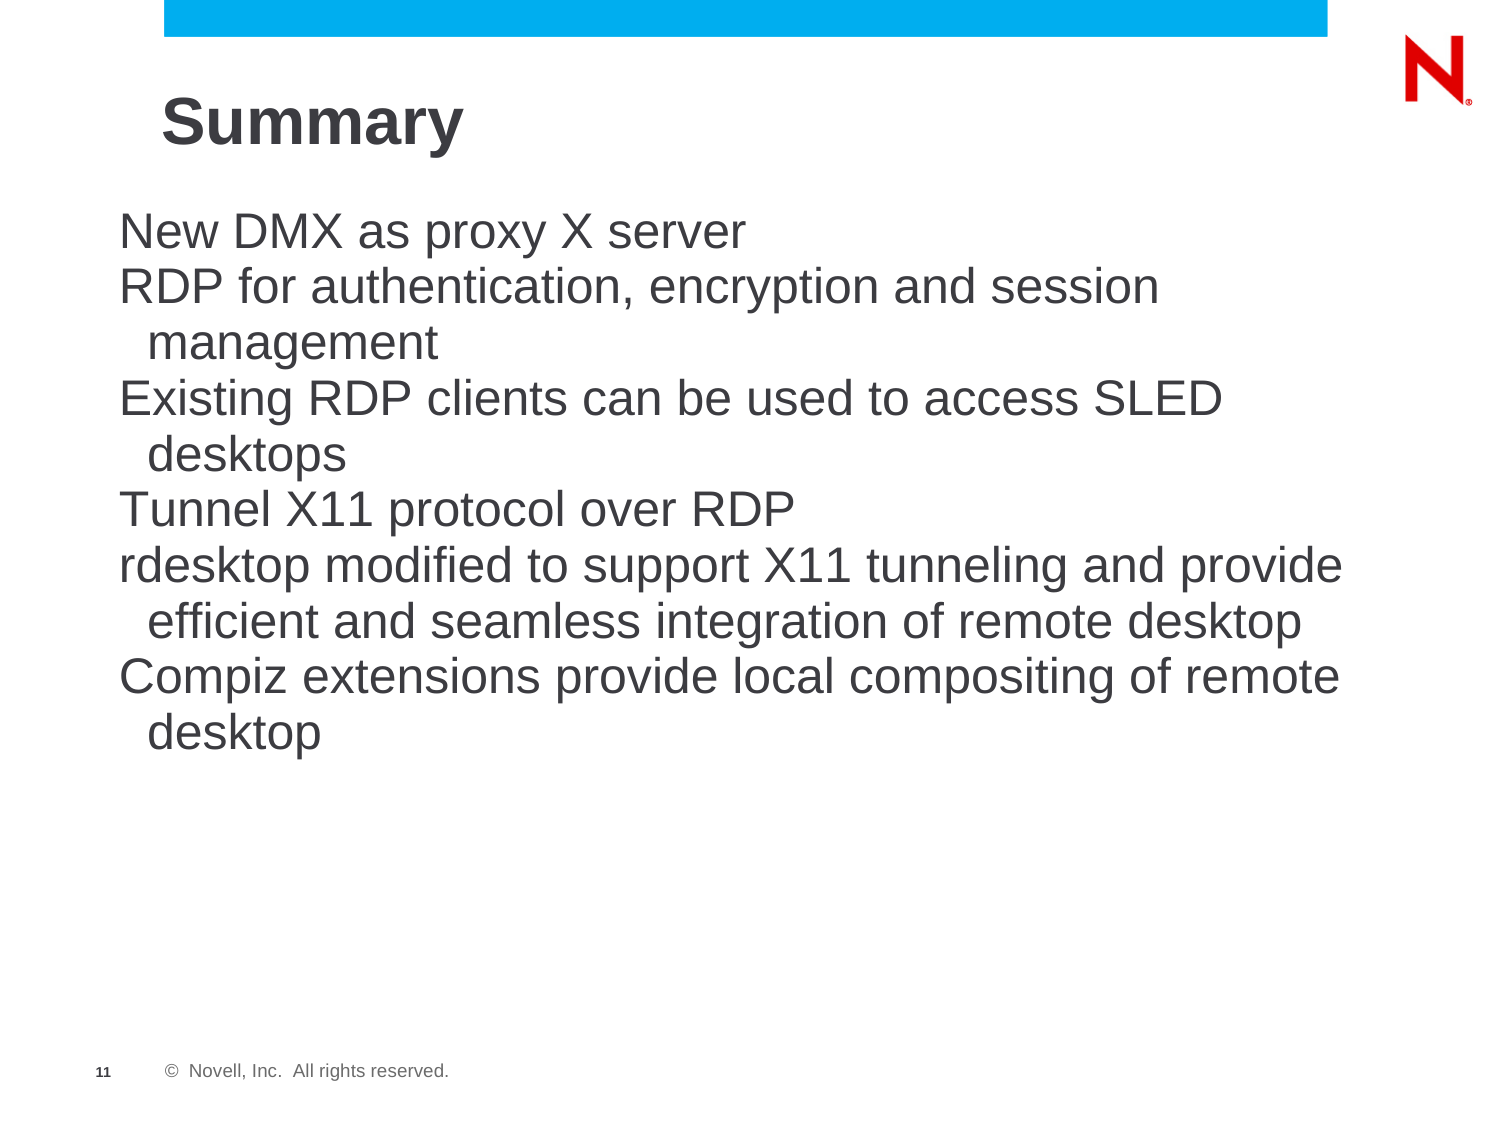

# Summary
New DMX as proxy X server
RDP for authentication, encryption and session management
Existing RDP clients can be used to access SLED desktops
Tunnel X11 protocol over RDP
rdesktop modified to support X11 tunneling and provide efficient and seamless integration of remote desktop
Compiz extensions provide local compositing of remote desktop